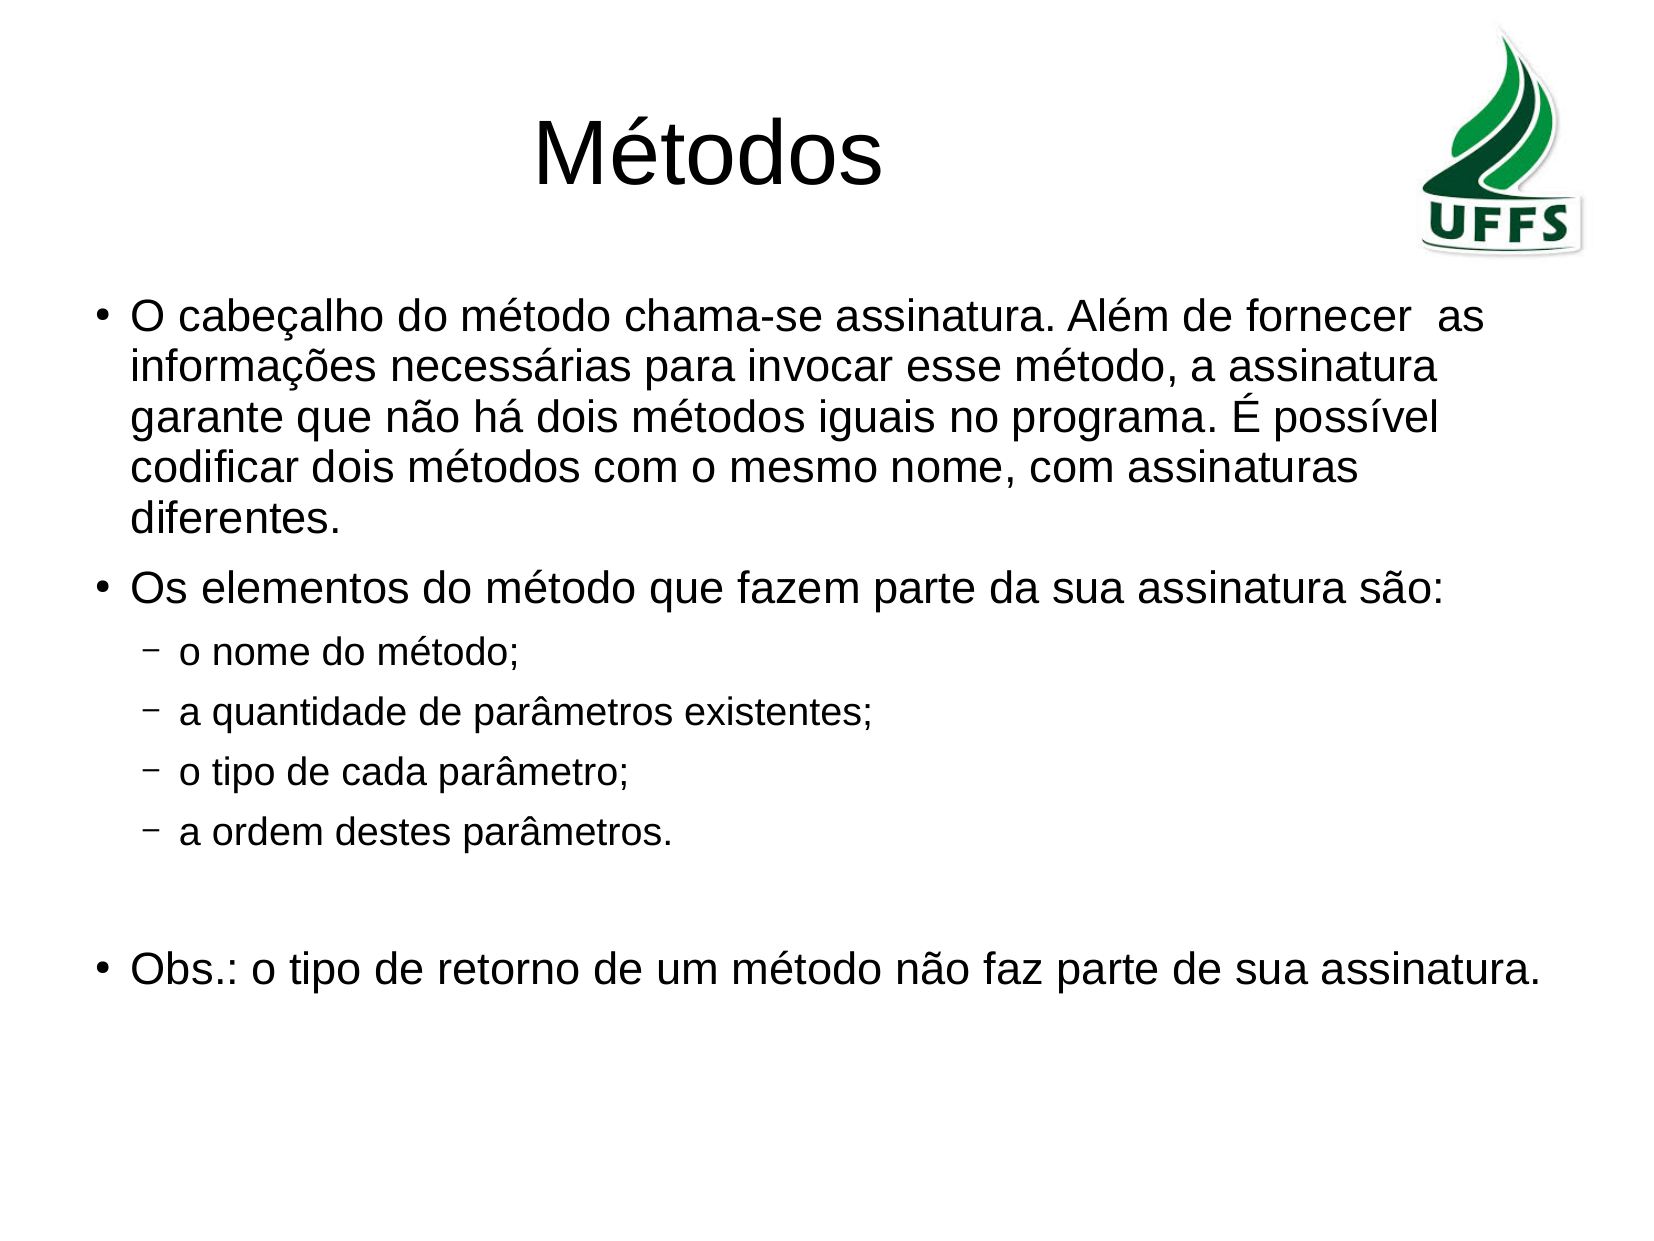

# Métodos
O cabeçalho do método chama-se assinatura. Além de fornecer as informações necessárias para invocar esse método, a assinatura garante que não há dois métodos iguais no programa. É possível codificar dois métodos com o mesmo nome, com assinaturas diferentes.
Os elementos do método que fazem parte da sua assinatura são:
o nome do método;
a quantidade de parâmetros existentes;
o tipo de cada parâmetro;
a ordem destes parâmetros.
Obs.: o tipo de retorno de um método não faz parte de sua assinatura.